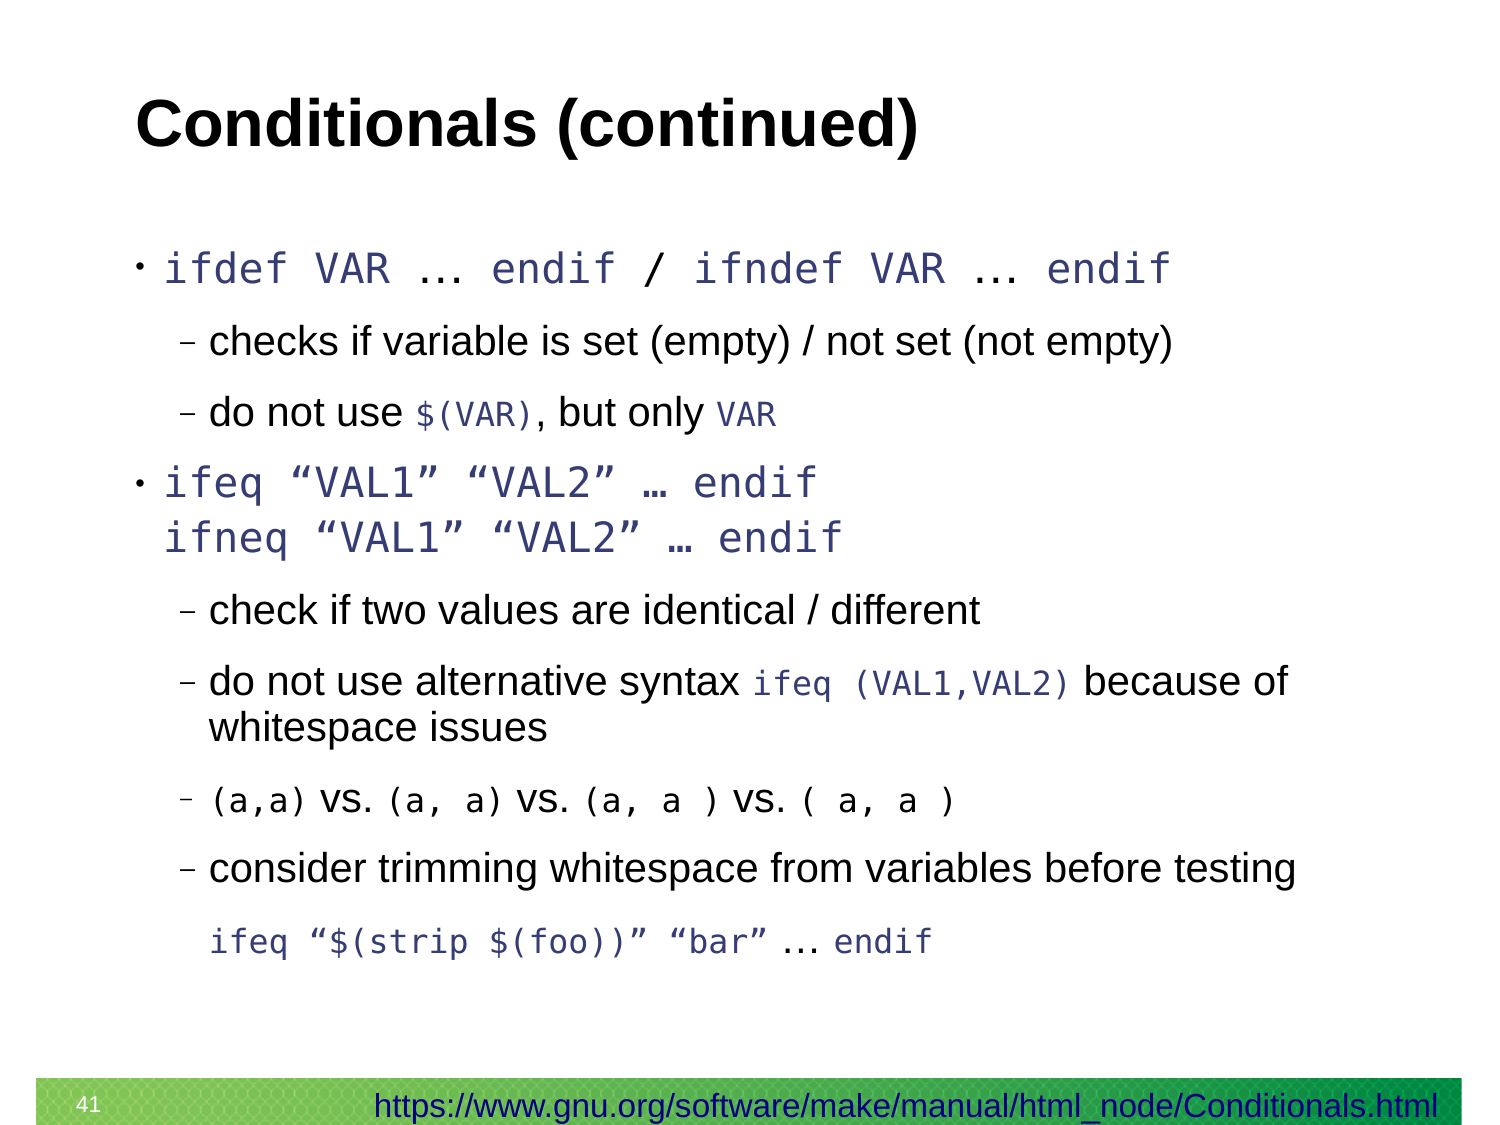

# Conditionals (continued)
ifdef VAR … endif / ifndef VAR … endif
checks if variable is set (empty) / not set (not empty)
do not use $(VAR), but only VAR
ifeq “VAL1” “VAL2” … endif
ifneq “VAL1” “VAL2” … endif
check if two values are identical / different
do not use alternative syntax ifeq (VAL1,VAL2) because of whitespace issues
(a,a) vs. (a, a) vs. (a, a ) vs. ( a, a )
consider trimming whitespace from variables before testing
ifeq “$(strip $(foo))” “bar” … endif
https://www.gnu.org/software/make/manual/html_node/Conditionals.html